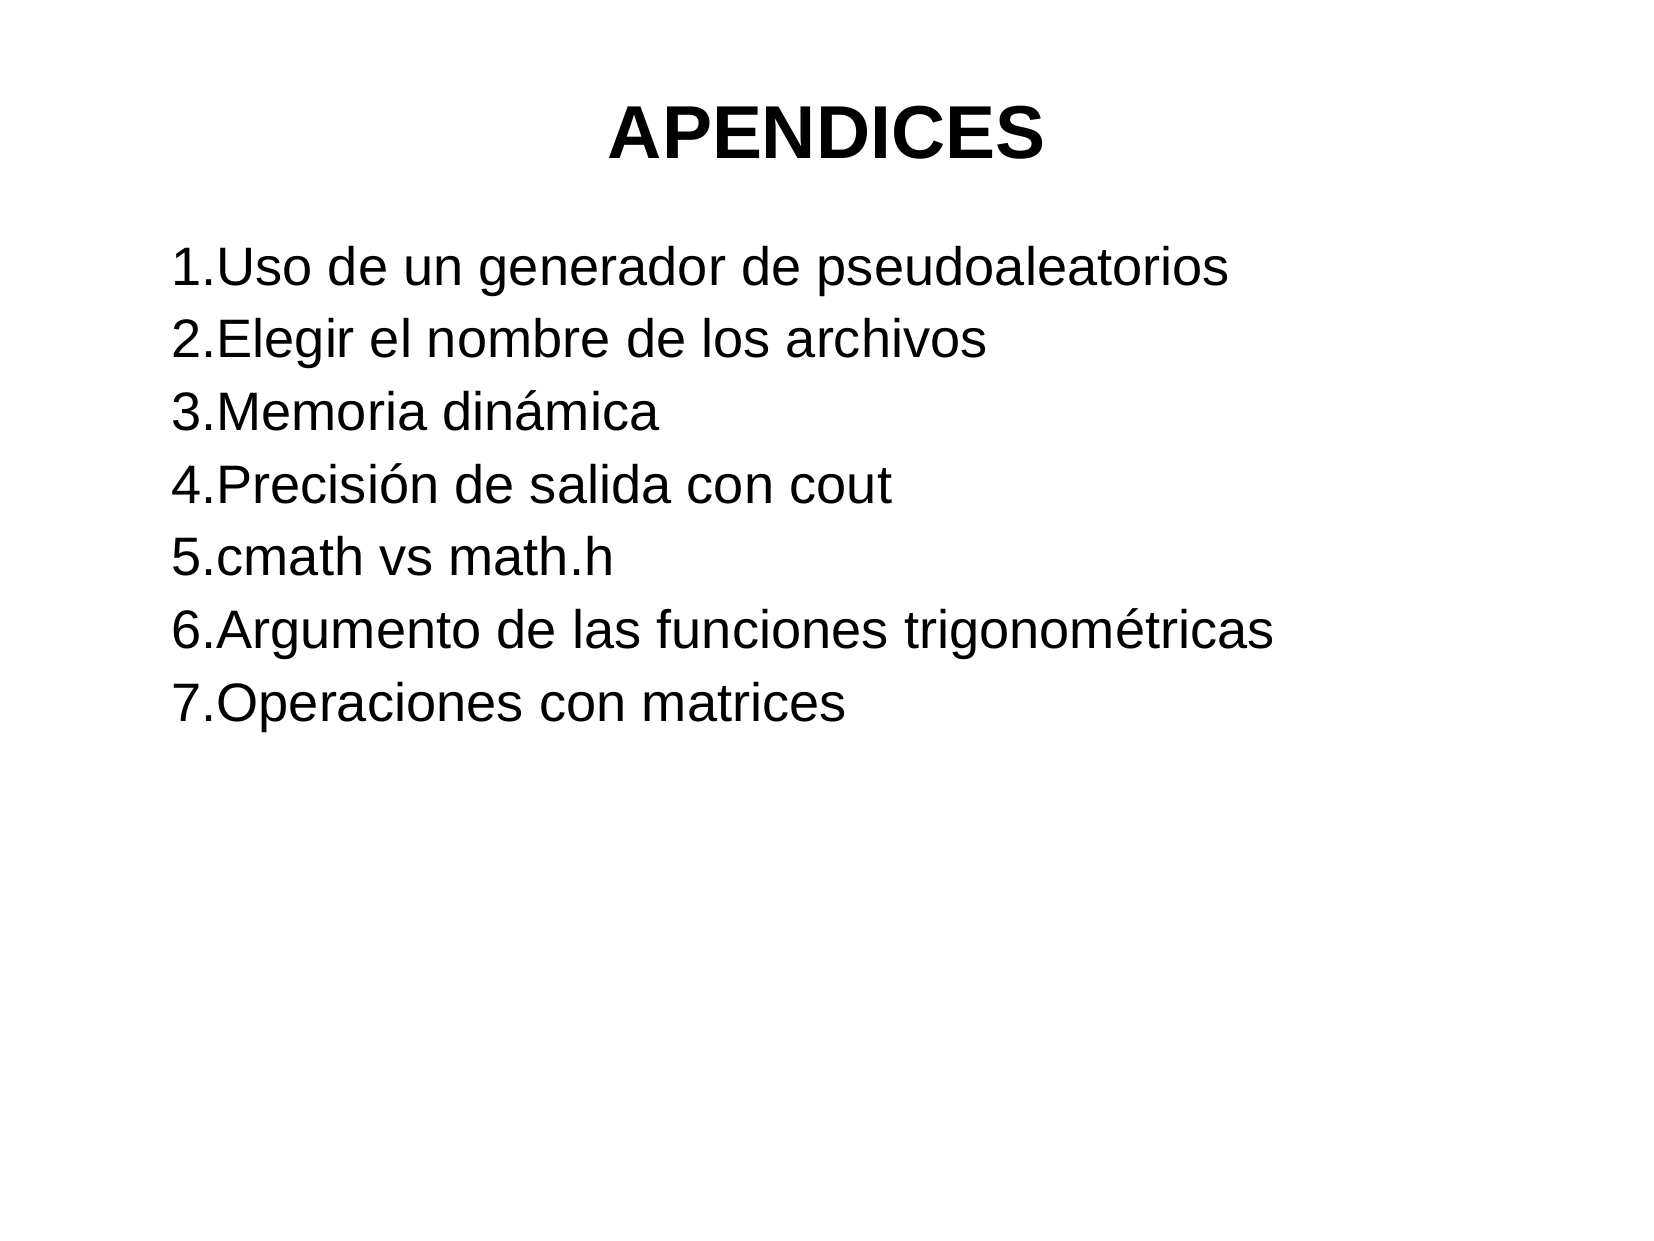

# APENDICES
Uso de un generador de pseudoaleatorios
Elegir el nombre de los archivos
Memoria dinámica
Precisión de salida con cout
cmath vs math.h
Argumento de las funciones trigonométricas
Operaciones con matrices